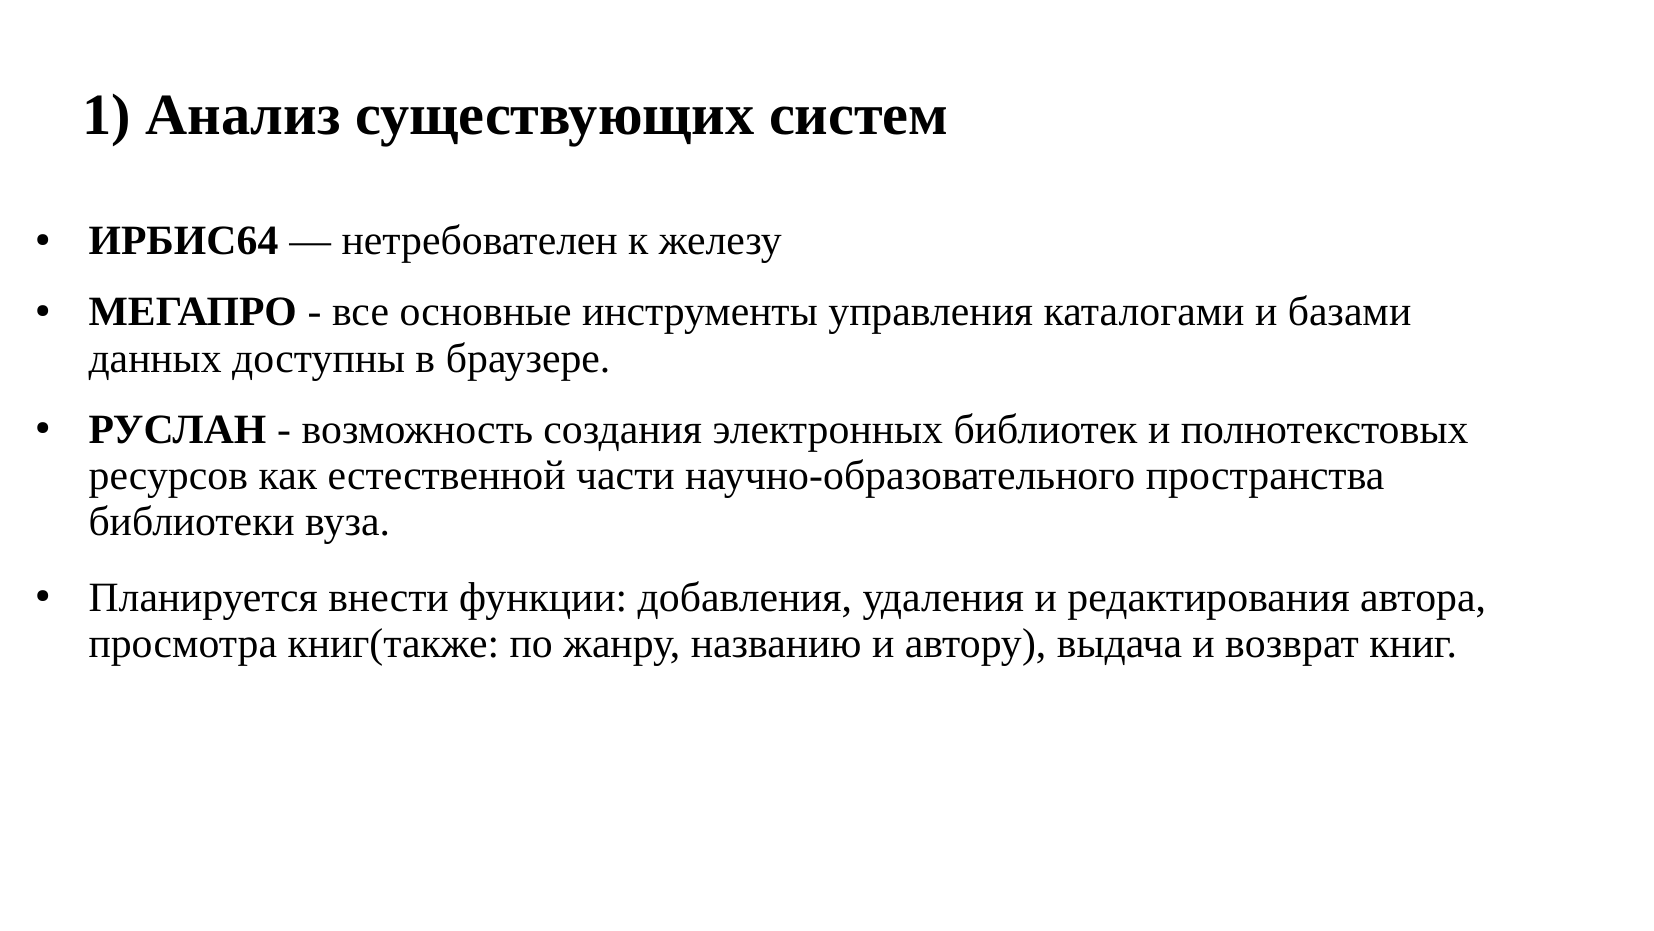

# 1) Анализ существующих систем
ИРБИС64 — нетребователен к железу
МЕГАПРО - все основные инструменты управления каталогами и базами данных доступны в браузере.
РУСЛАН - возможность создания электронных библиотек и полнотекстовых ресурсов как естественной части научно-образовательного пространства библиотеки вуза.
Планируется внести функции: добавления, удаления и редактирования автора, просмотра книг(также: по жанру, названию и автору), выдача и возврат книг.